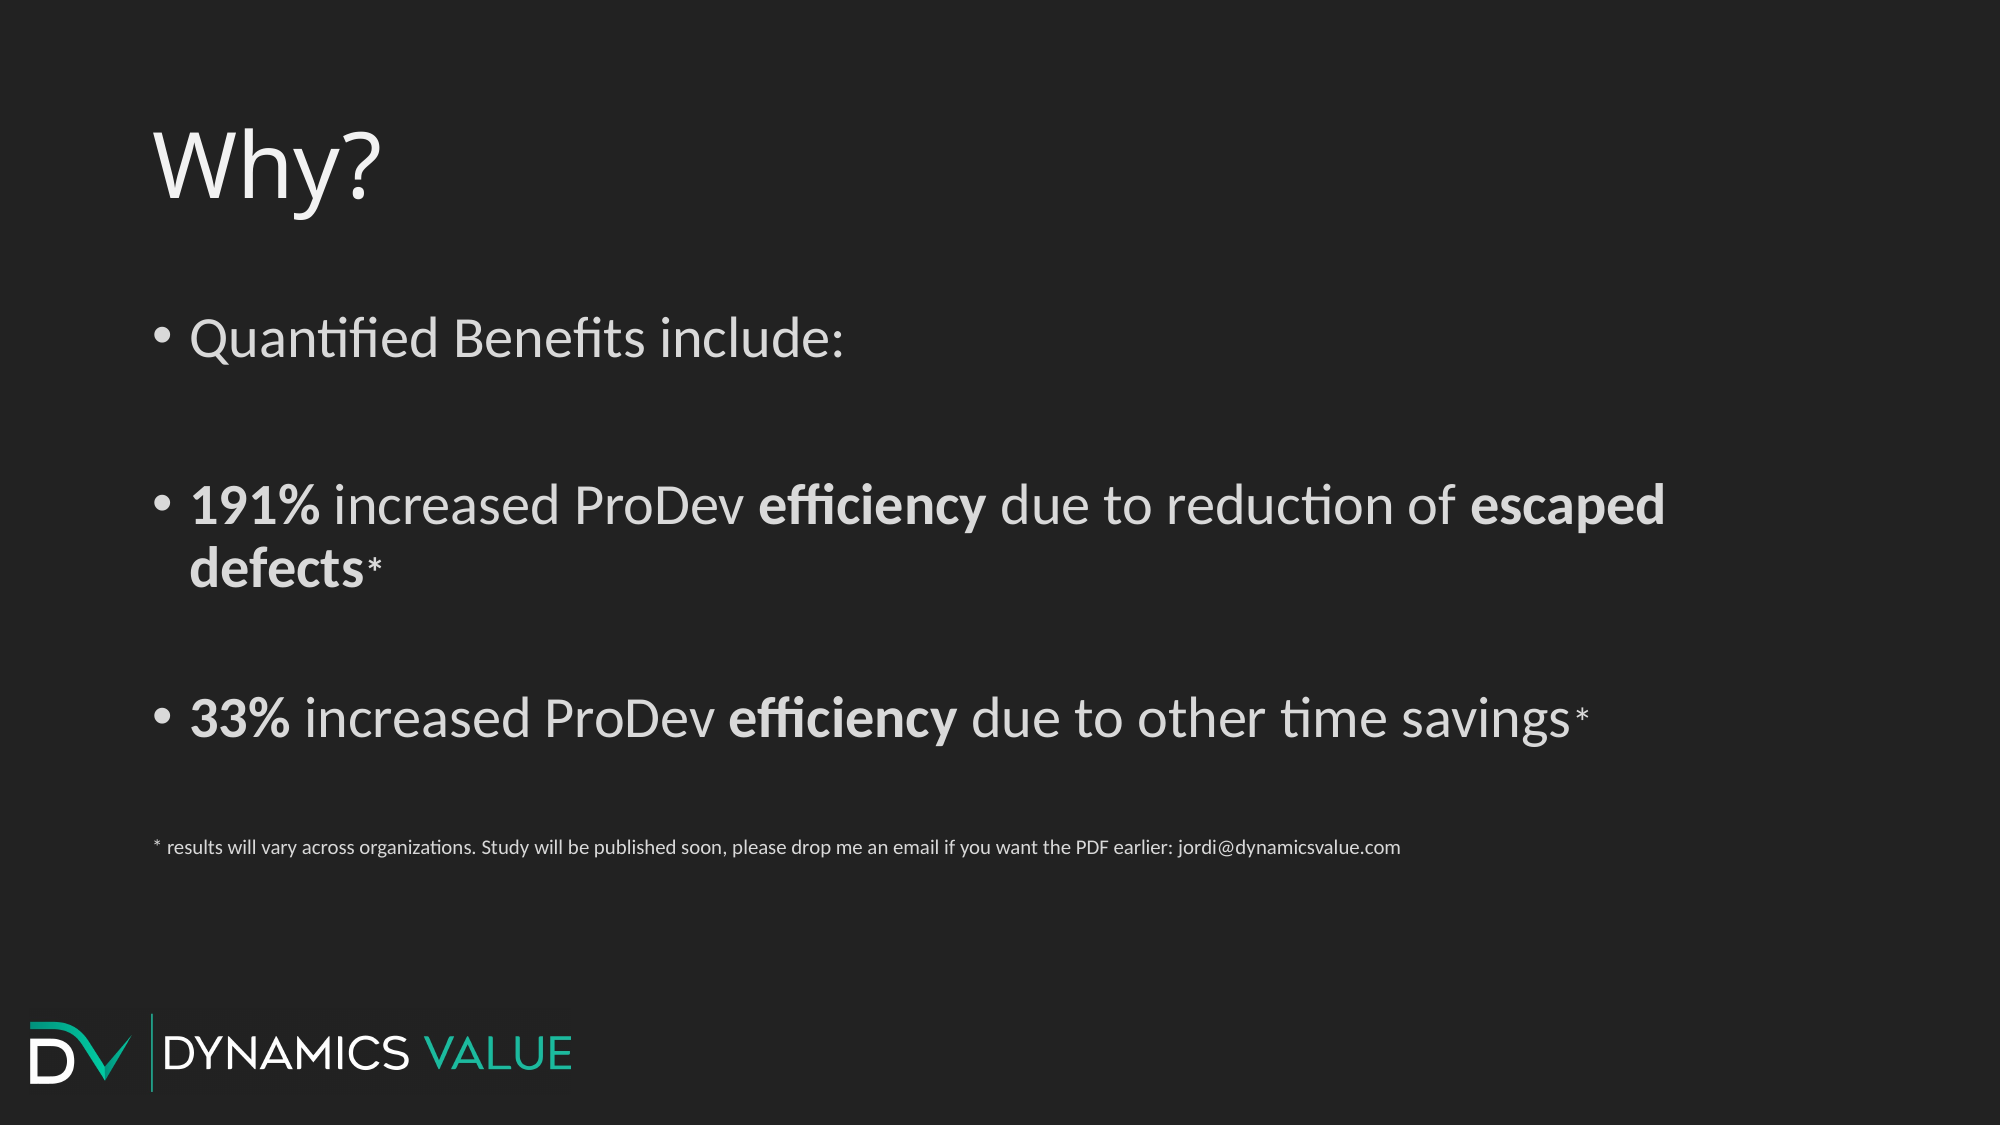

Why?
Quantified Benefits include:
191% increased ProDev efficiency due to reduction of escaped defects*
33% increased ProDev efficiency due to other time savings*
* results will vary across organizations. Study will be published soon, please drop me an email if you want the PDF earlier: jordi@dynamicsvalue.com